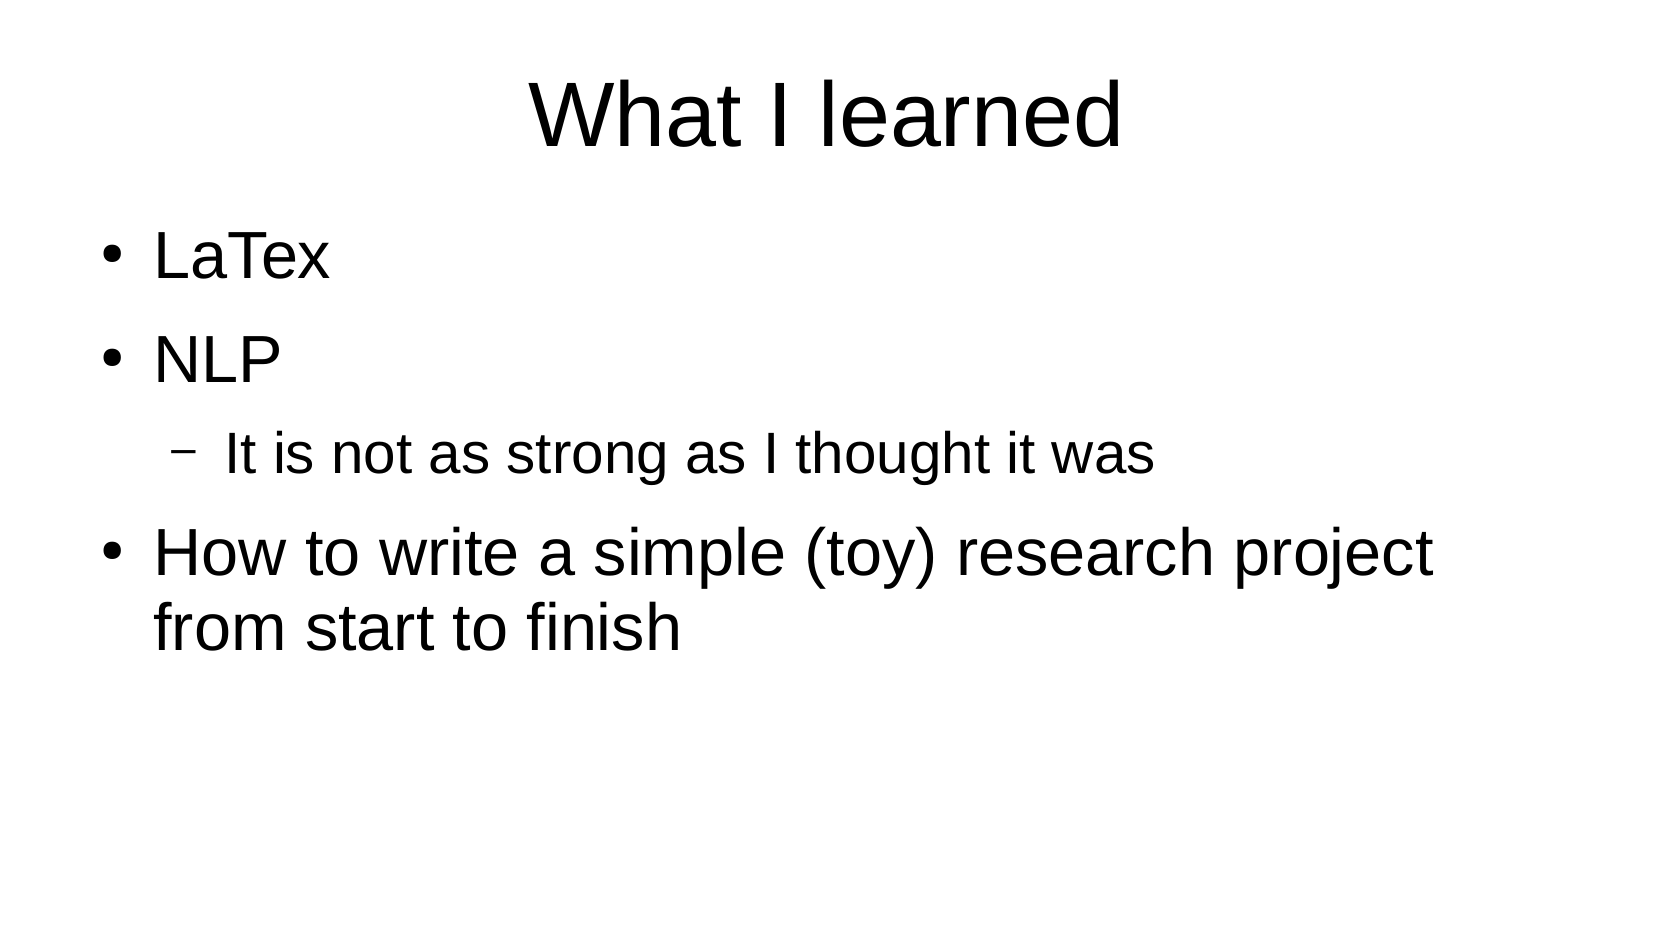

# What I learned
LaTex
NLP
It is not as strong as I thought it was
How to write a simple (toy) research project from start to finish